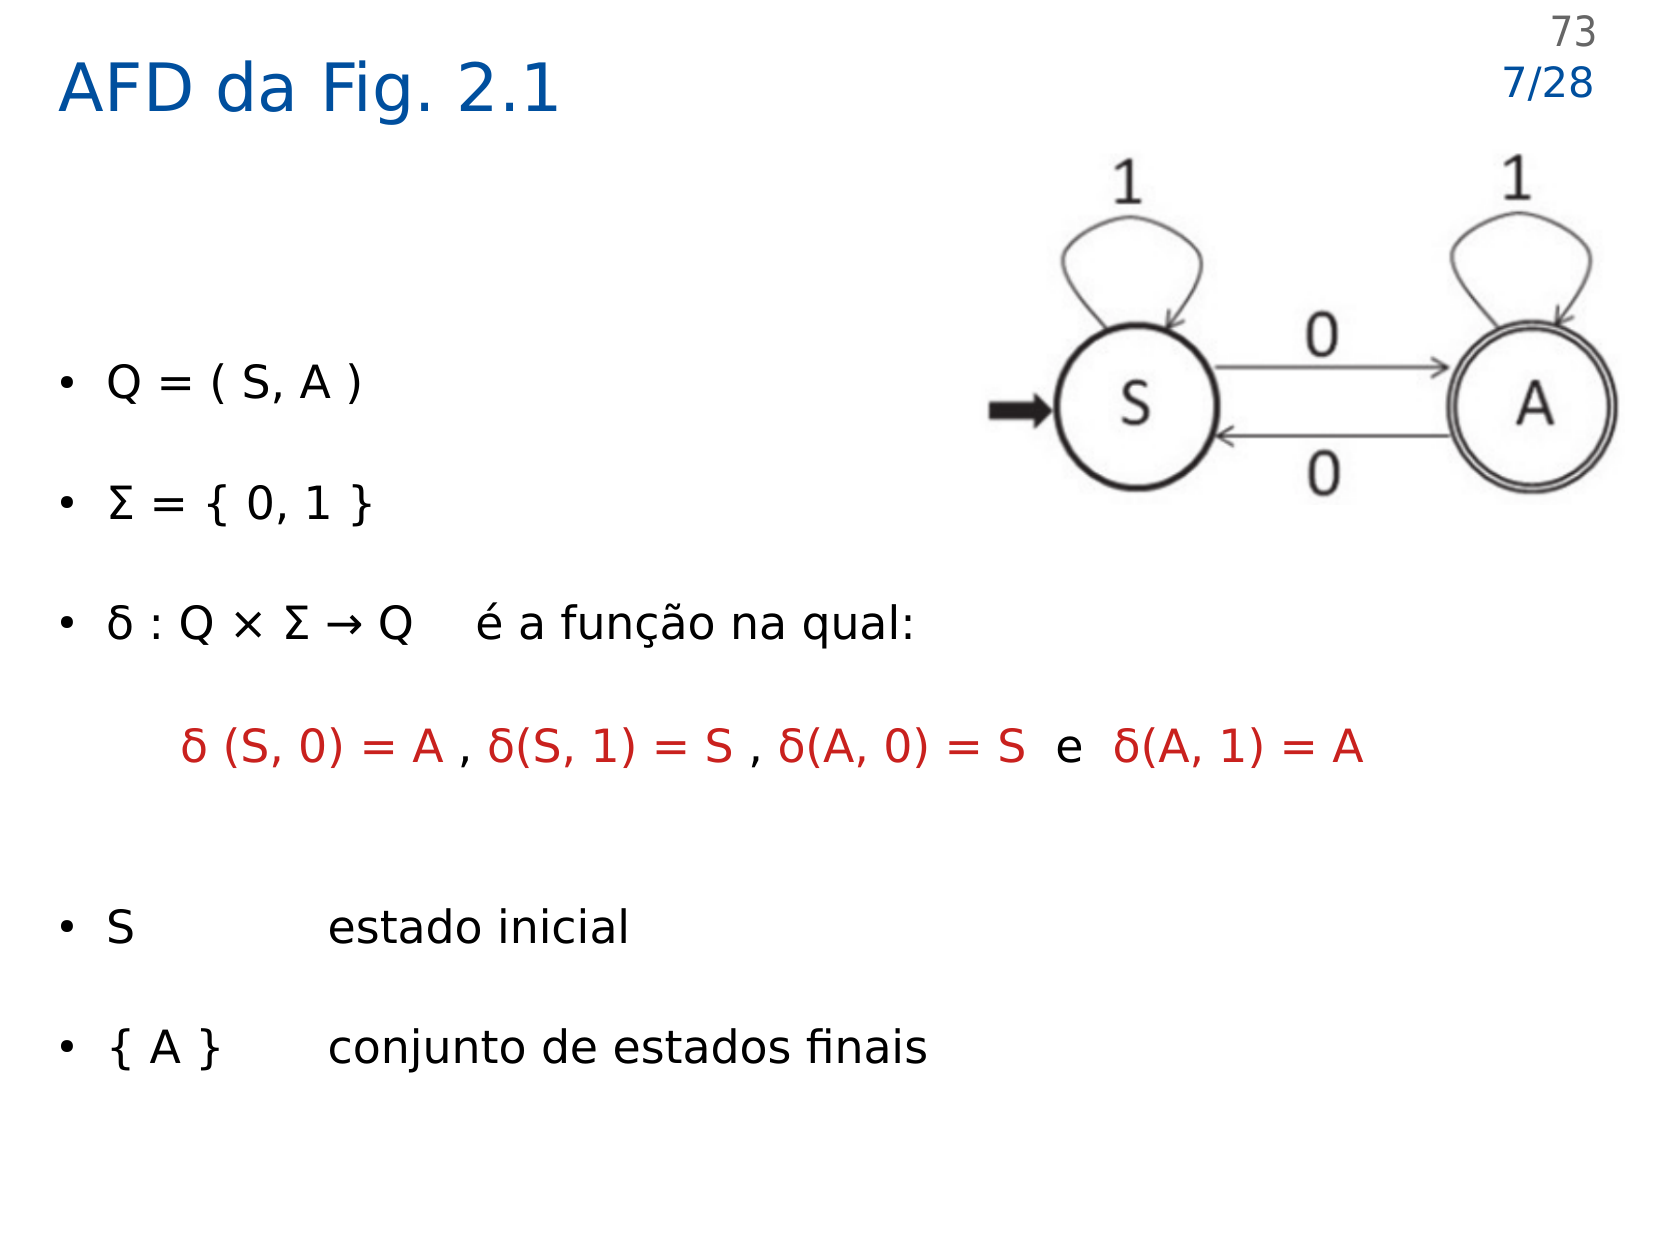

73
# AFD da Fig. 2.1
7
Q = ( S, A )
Σ = { 0, 1 }
δ : Q × Σ → Q 	é a função na qual:
	δ (S, 0) = A , δ(S, 1) = S , δ(A, 0) = S e δ(A, 1) = A
S 			estado inicial
{ A } 		conjunto de estados finais